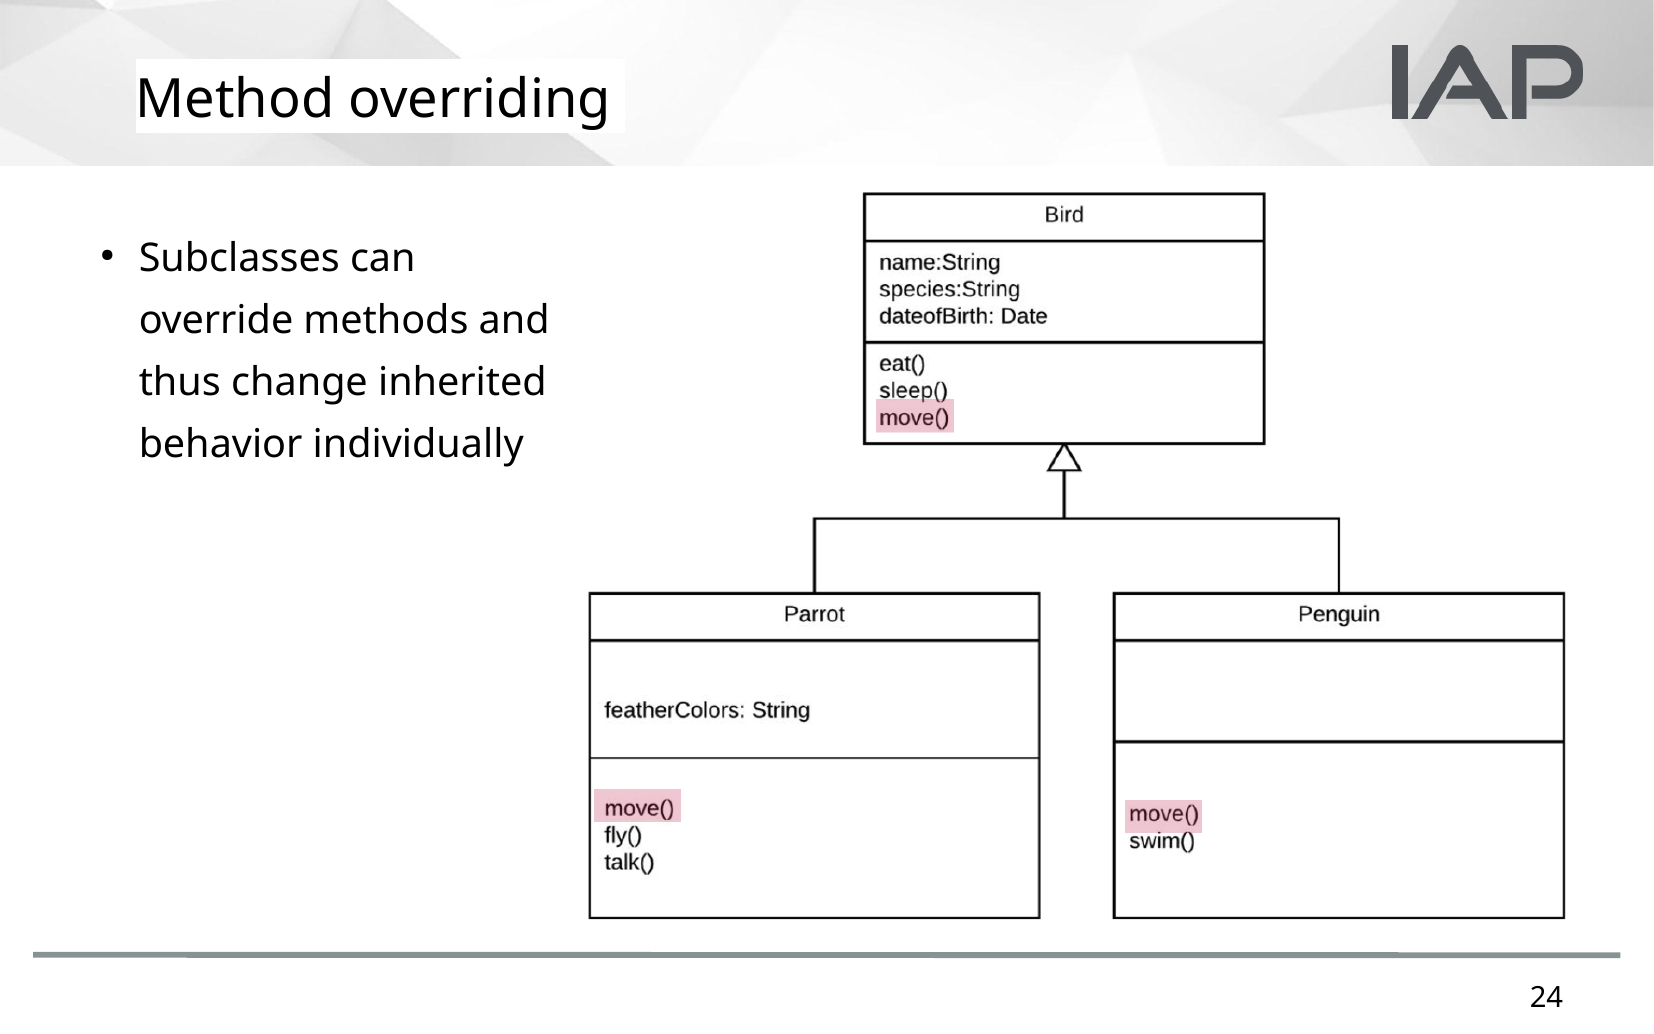

# Method overriding
Subclasses can override methods and thus change inherited behavior individually
24